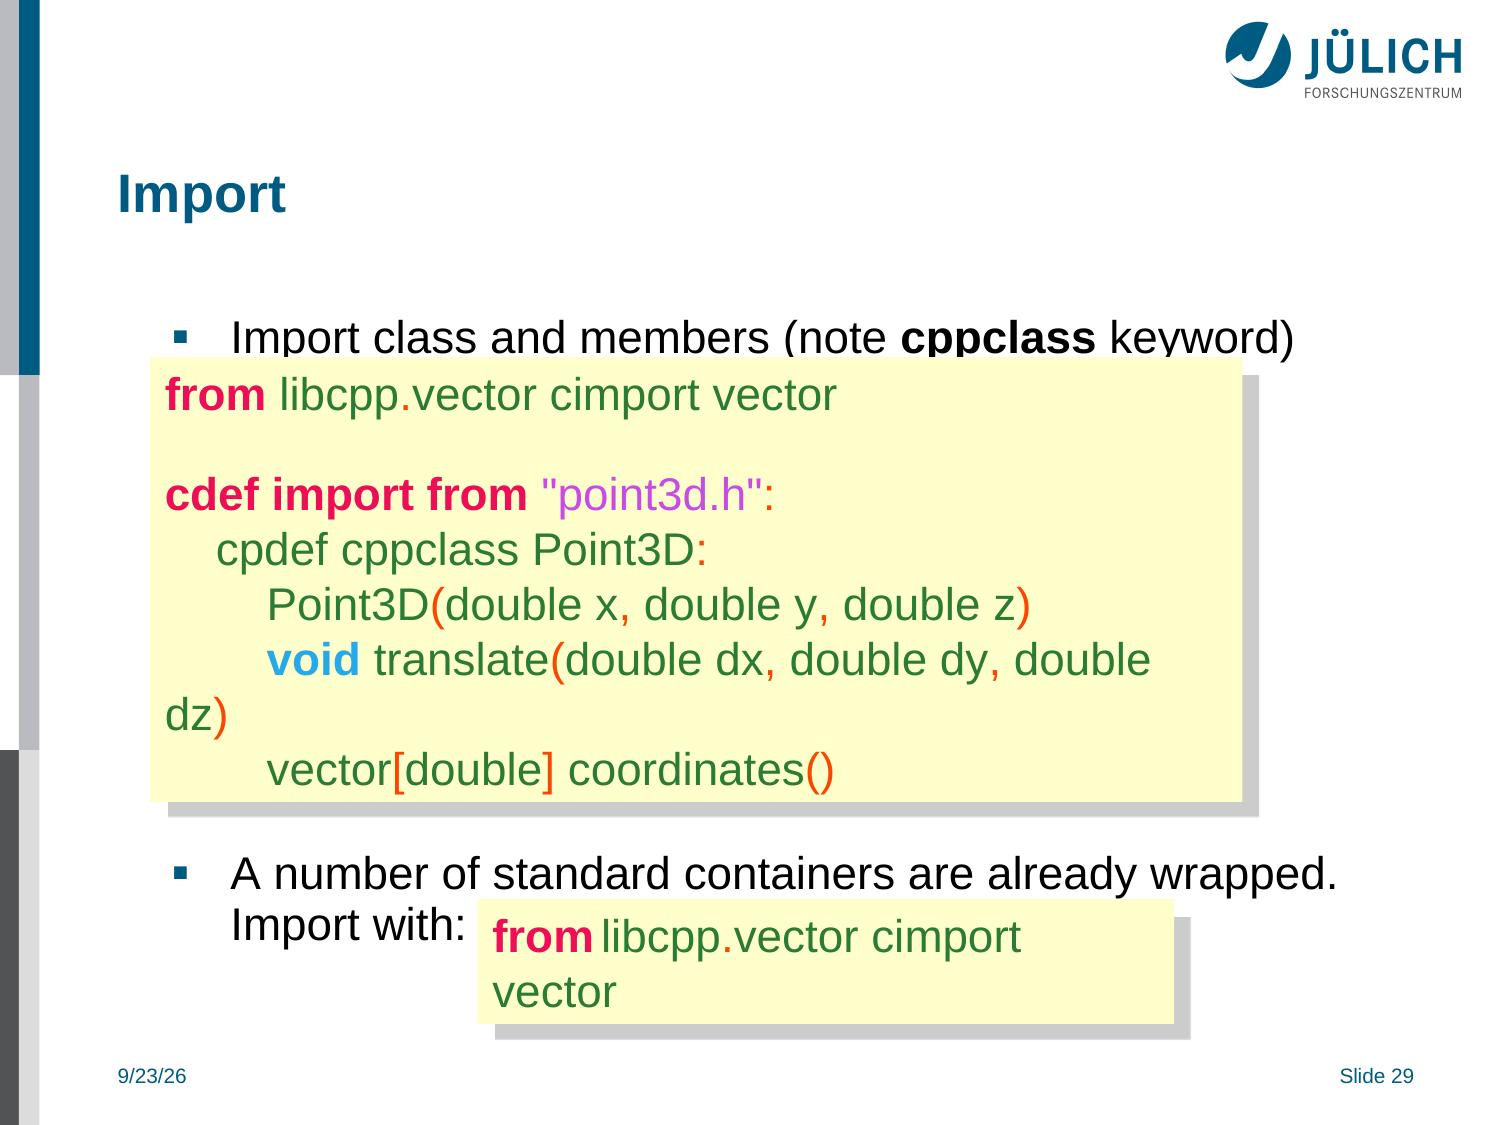

# Import
Import class and members (note cppclass keyword)
A number of standard containers are already wrapped. Import with:
from libcpp.vector cimport vector
cdef import from "point3d.h":
 cpdef cppclass Point3D:
 Point3D(double x, double y, double z)
 void translate(double dx, double dy, double dz)
 vector[double] coordinates()
from libcpp.vector cimport vector